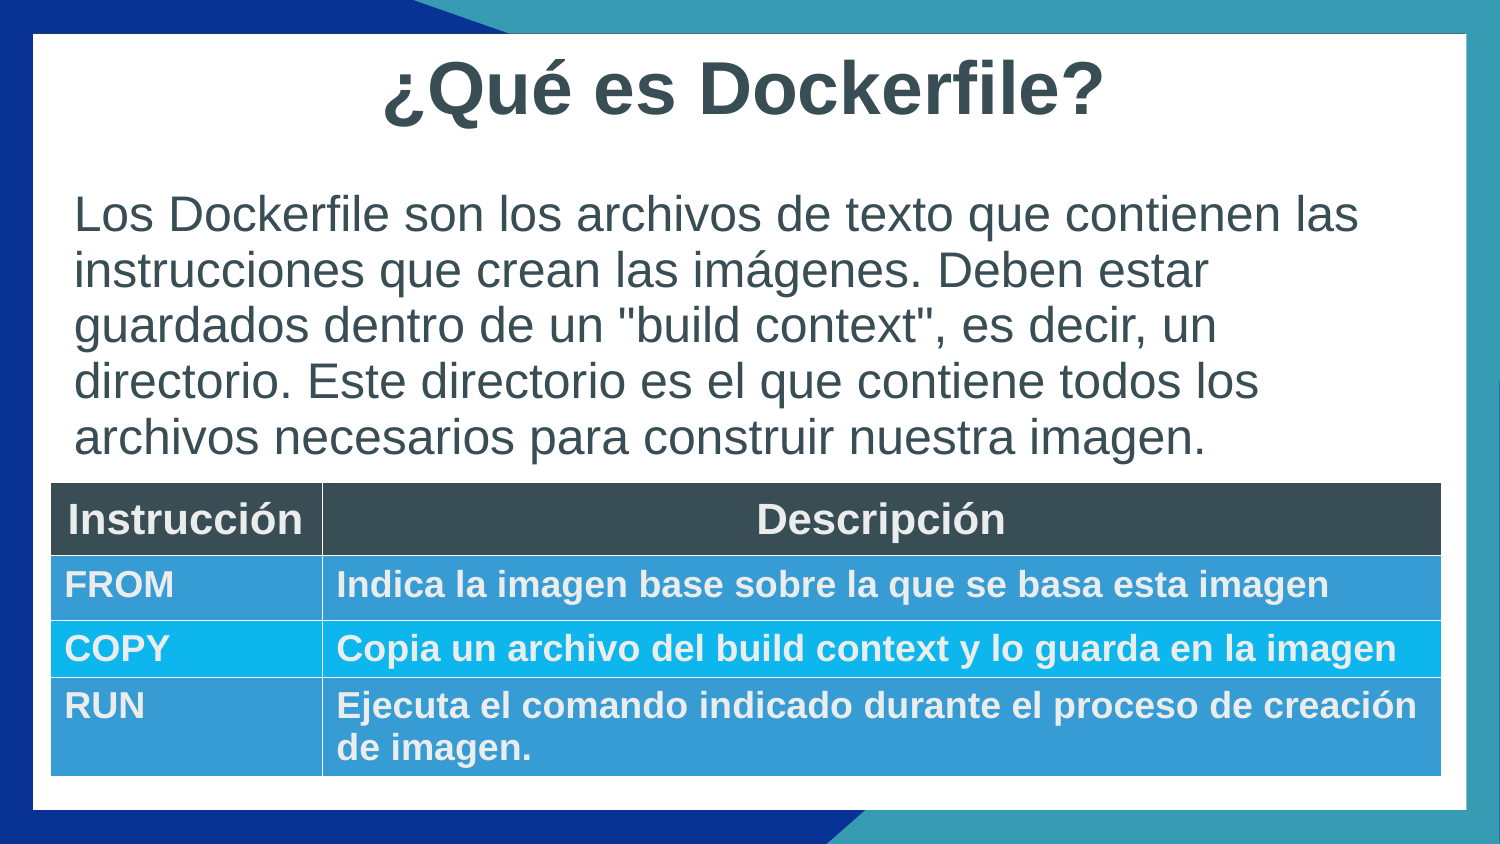

¿Qué es Dockerfile?
Los Dockerfile son los archivos de texto que contienen las instrucciones que crean las imágenes. Deben estar guardados dentro de un "build context", es decir, un directorio. Este directorio es el que contiene todos los archivos necesarios para construir nuestra imagen.
| Instrucción | Descripción |
| --- | --- |
| FROM | Indica la imagen base sobre la que se basa esta imagen |
| COPY | Copia un archivo del build context y lo guarda en la imagen |
| RUN | Ejecuta el comando indicado durante el proceso de creación de imagen. |